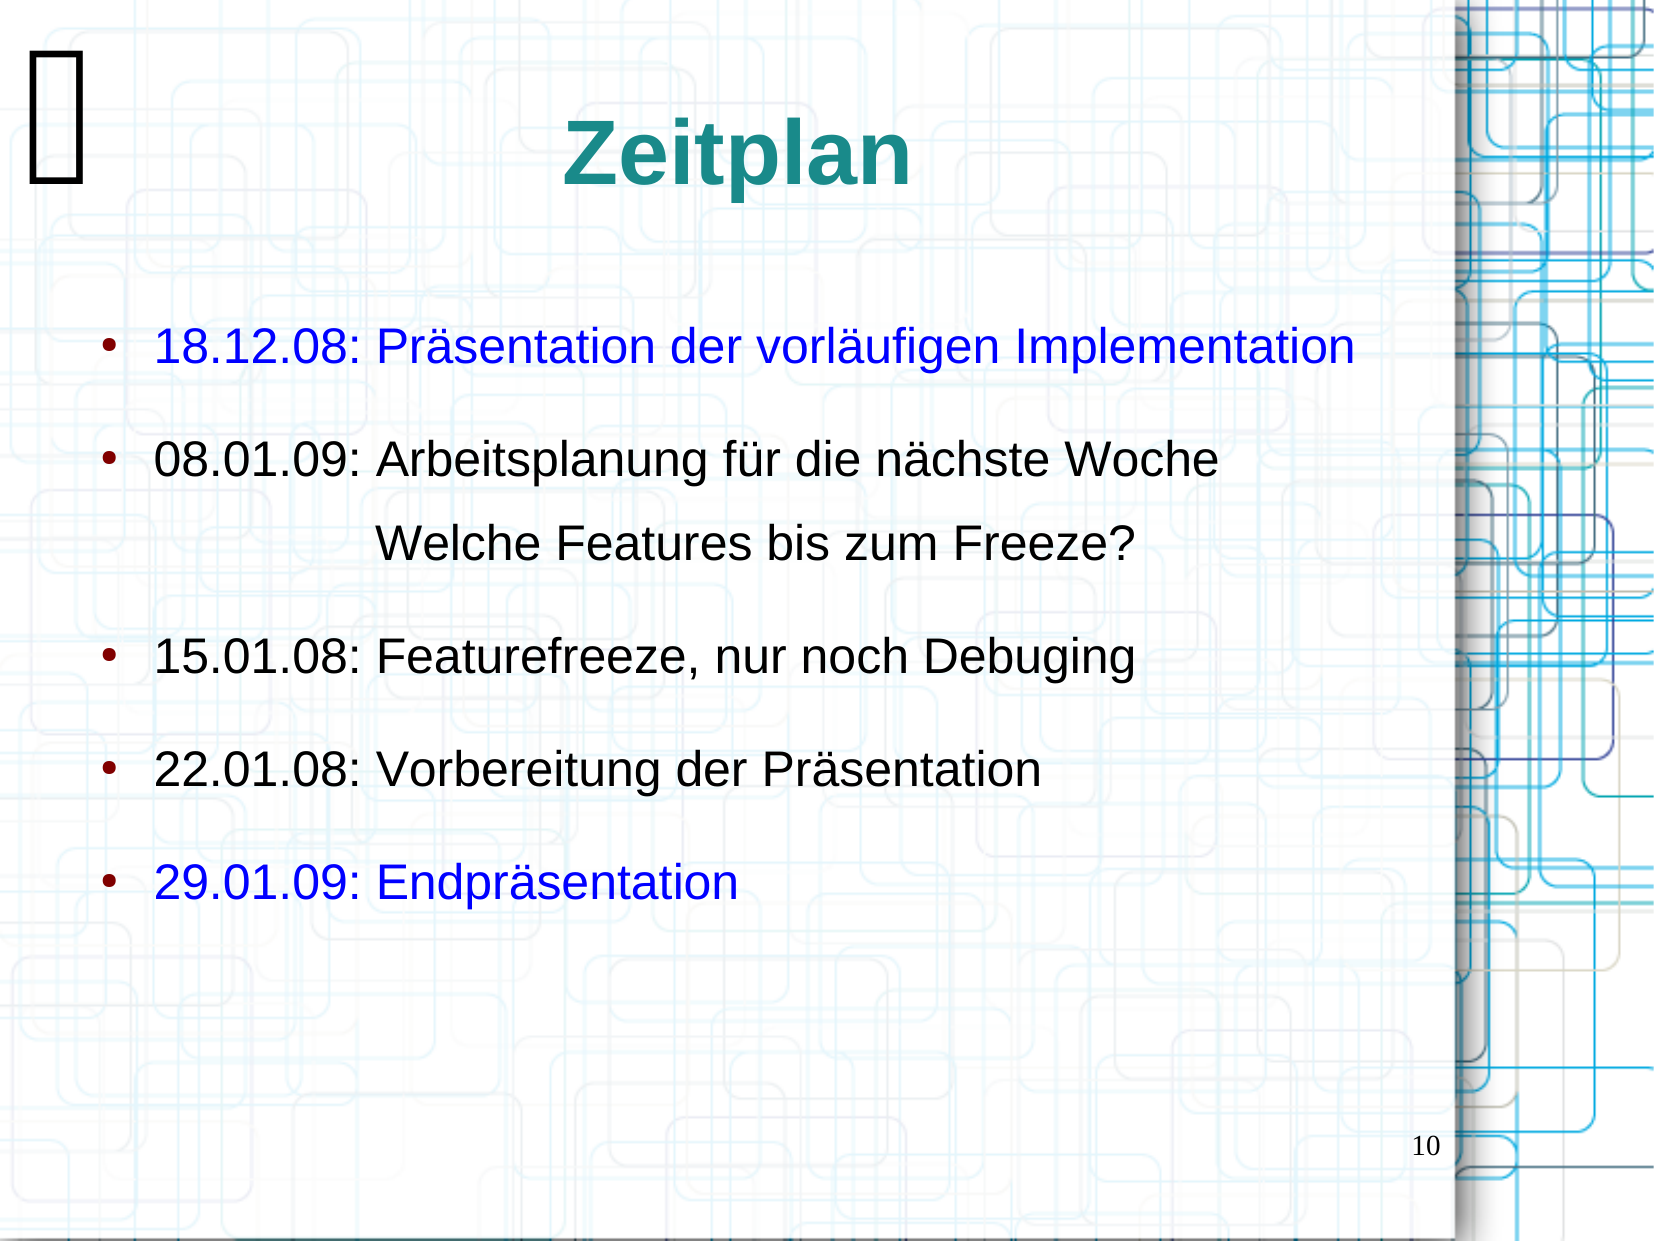


# Zeitplan
18.12.08: Präsentation der vorläufigen Implementation
08.01.09: Arbeitsplanung für die nächste Woche
			Welche Features bis zum Freeze?
15.01.08: Featurefreeze, nur noch Debuging
22.01.08: Vorbereitung der Präsentation
29.01.09: Endpräsentation
10